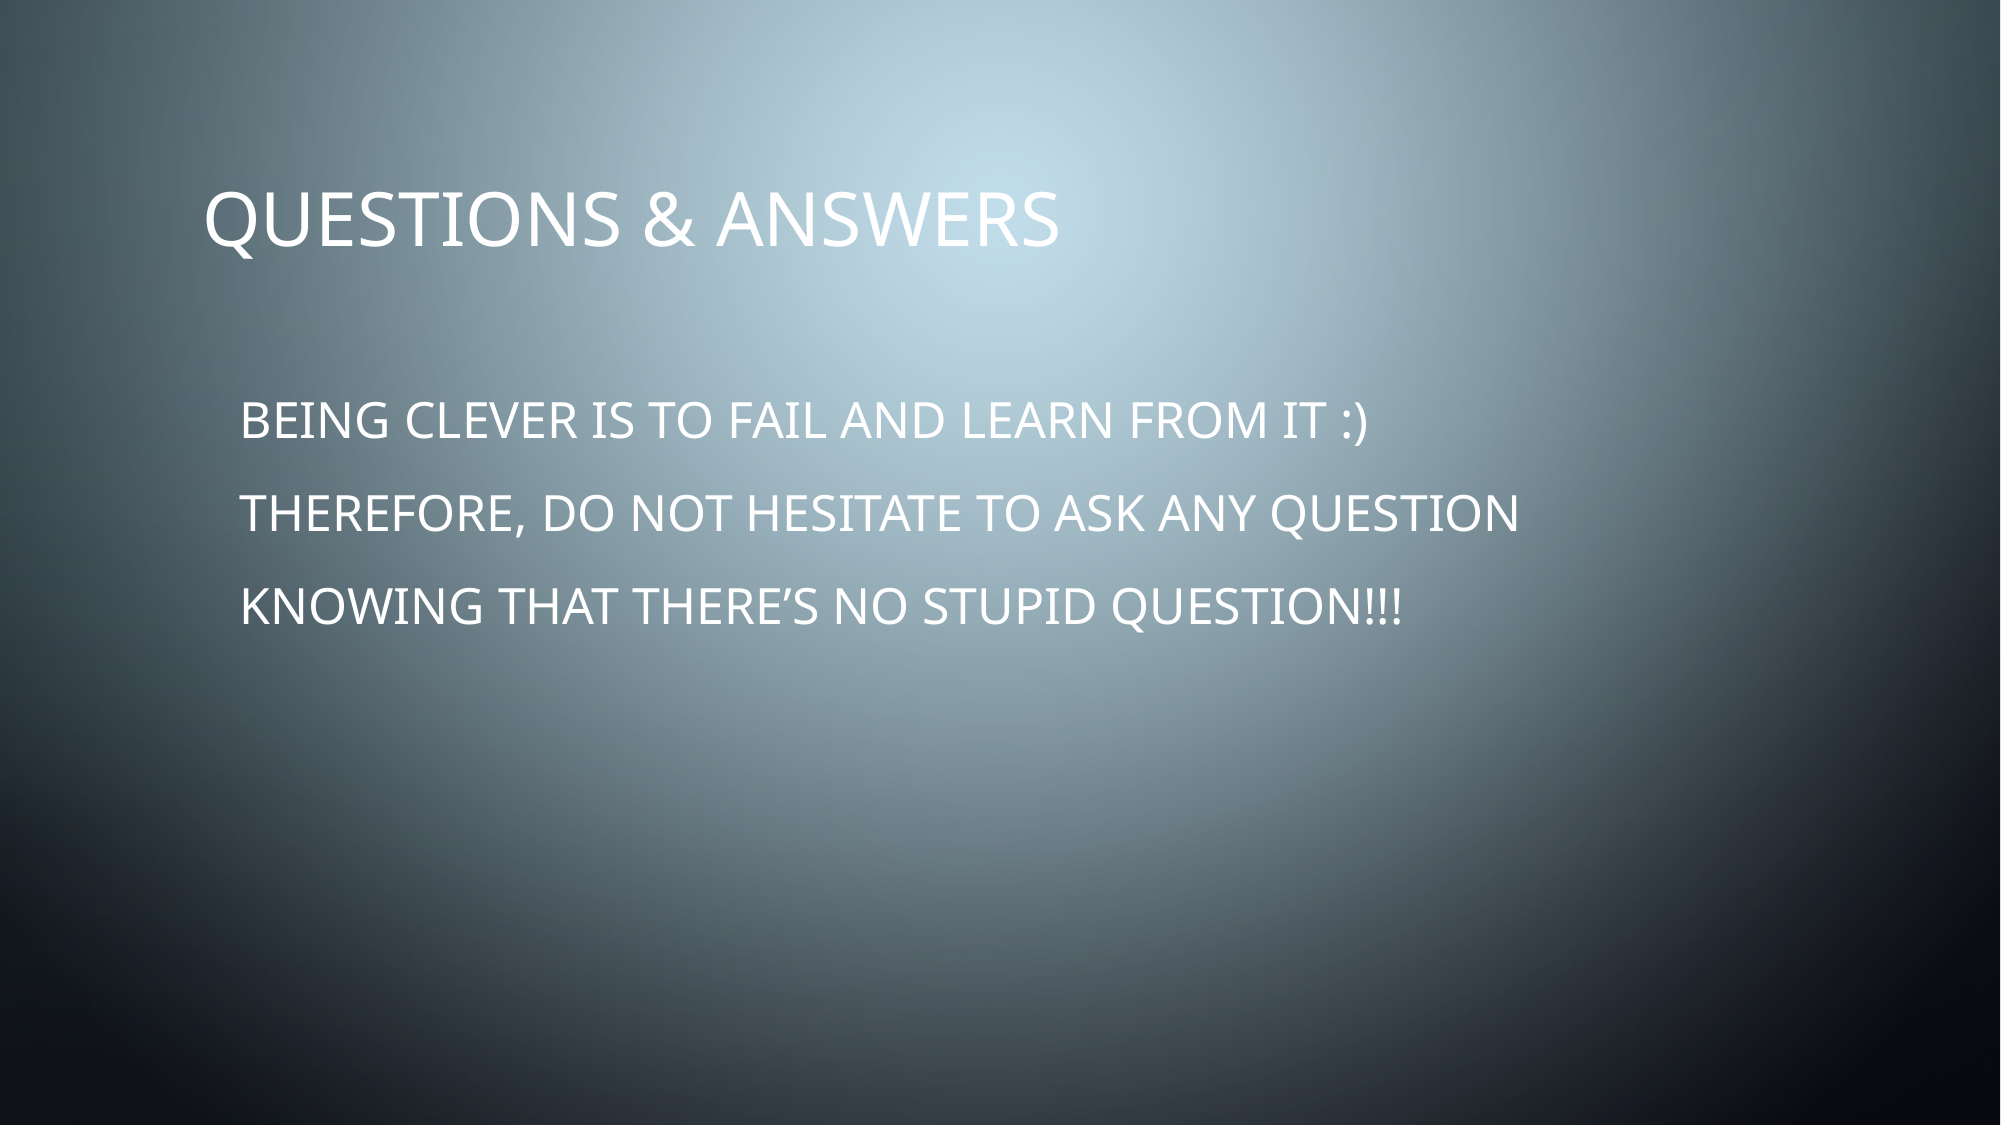

# Questions & answers
BEING CLEVER IS TO FAIL AND LEARN FROM IT :)
THEREFORE, DO NOT HESITATE TO ASK ANY QUESTION
KNOWING THAT THERE’S NO STUPID QUESTION!!!